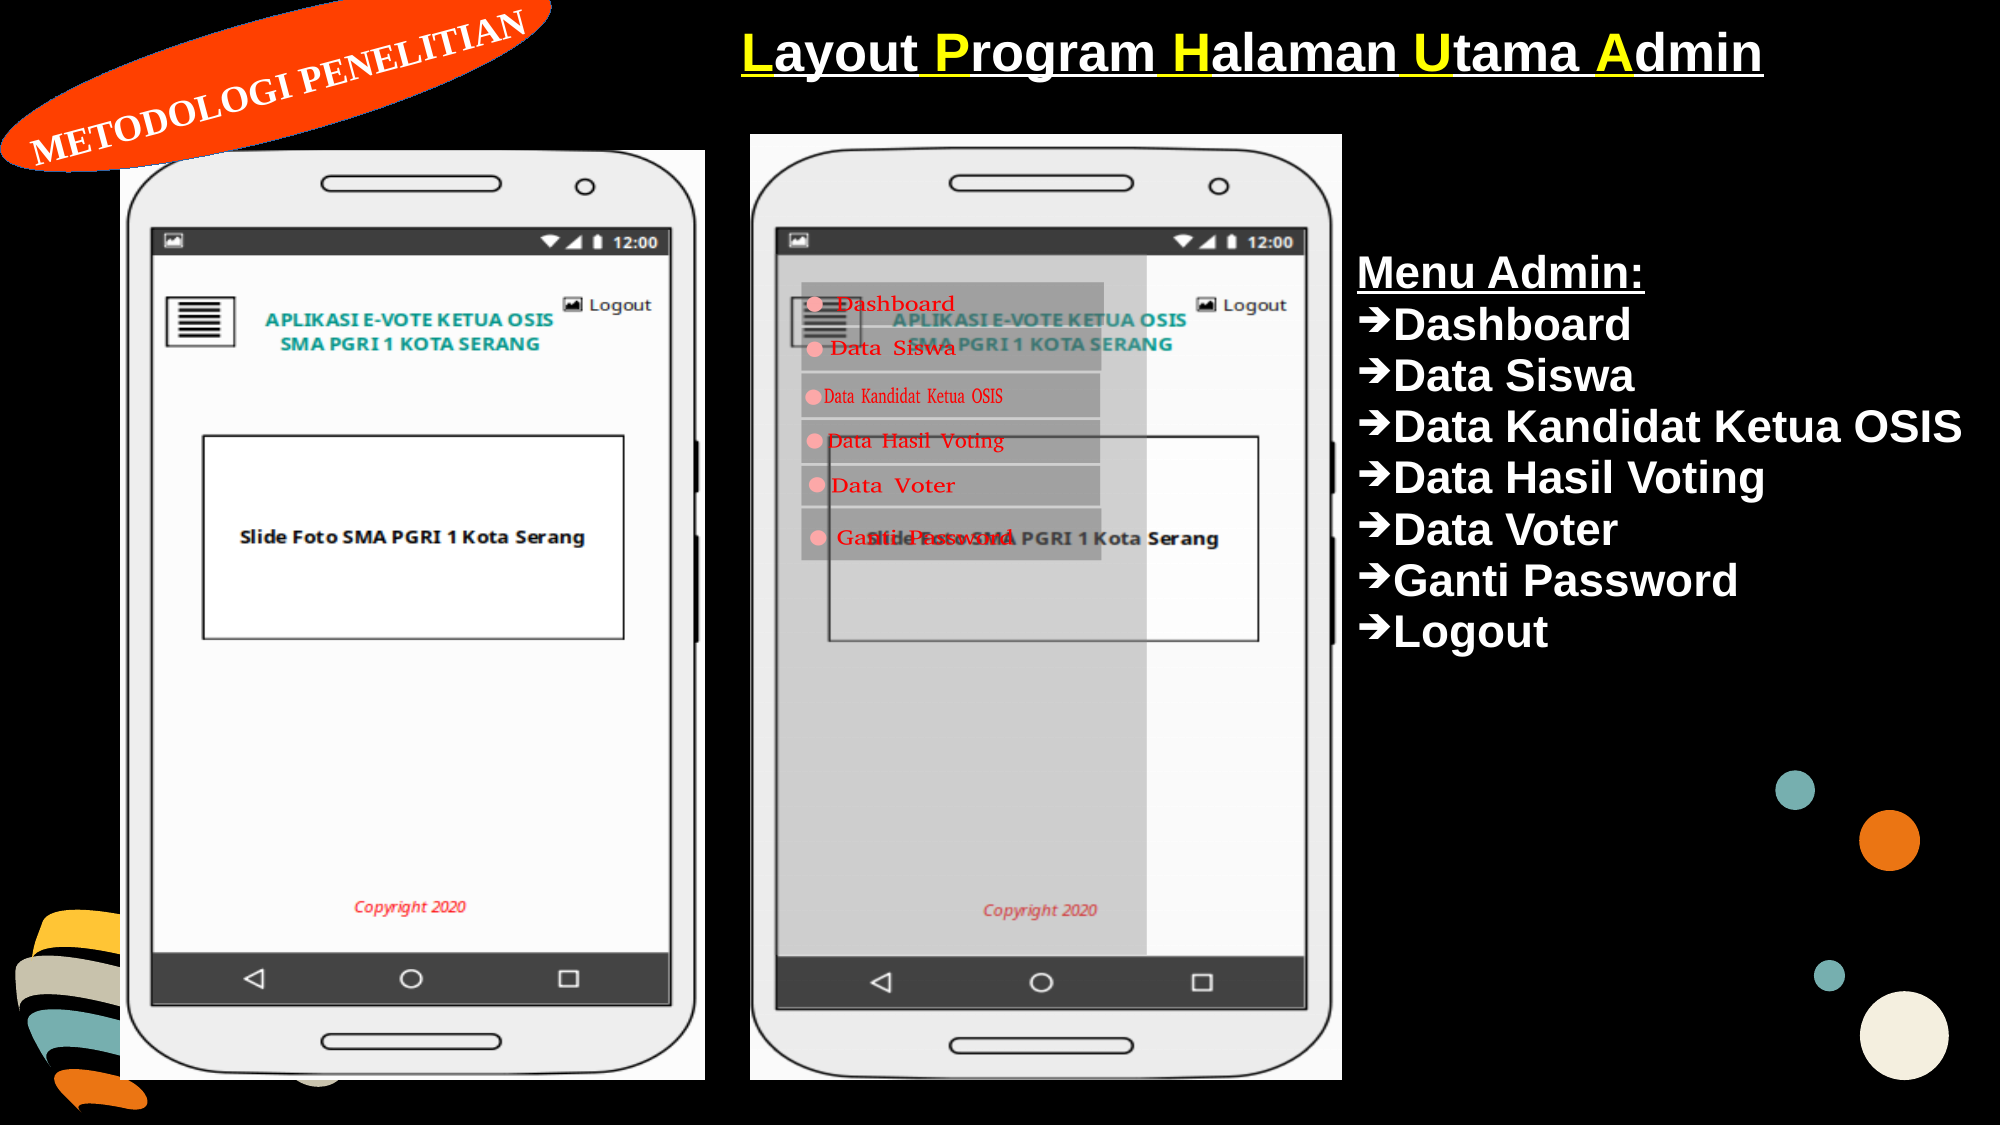

Layout Program Halaman Utama Admin
METODOLOGI PENELITIAN
Menu Admin:
Dashboard
Data Siswa
Data Kandidat Ketua OSIS
Data Hasil Voting
Data Voter
Ganti Password
Logout